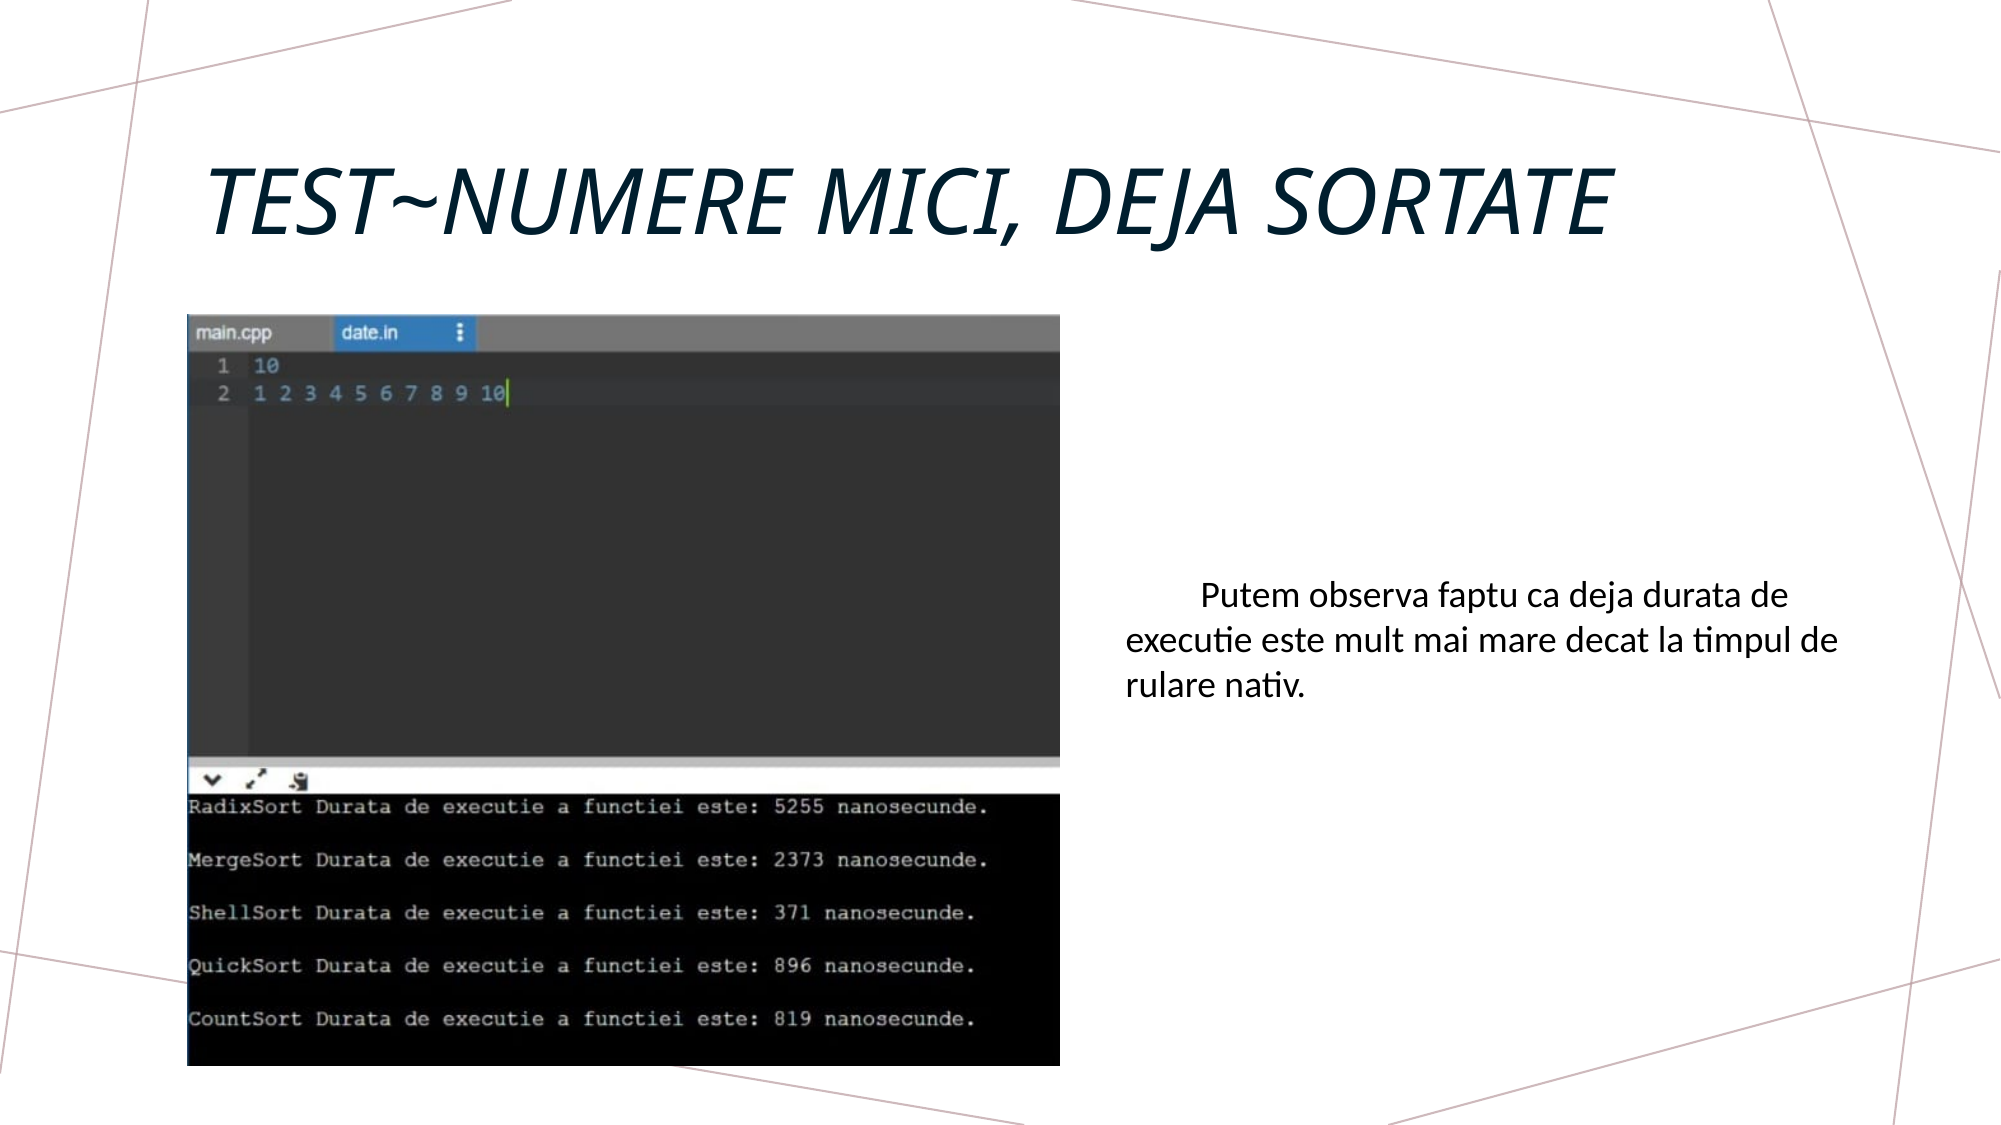

# Test~numere mici, deja sortate
	Putem observa faptu ca deja durata de executie este mult mai mare decat la timpul de rulare nativ.